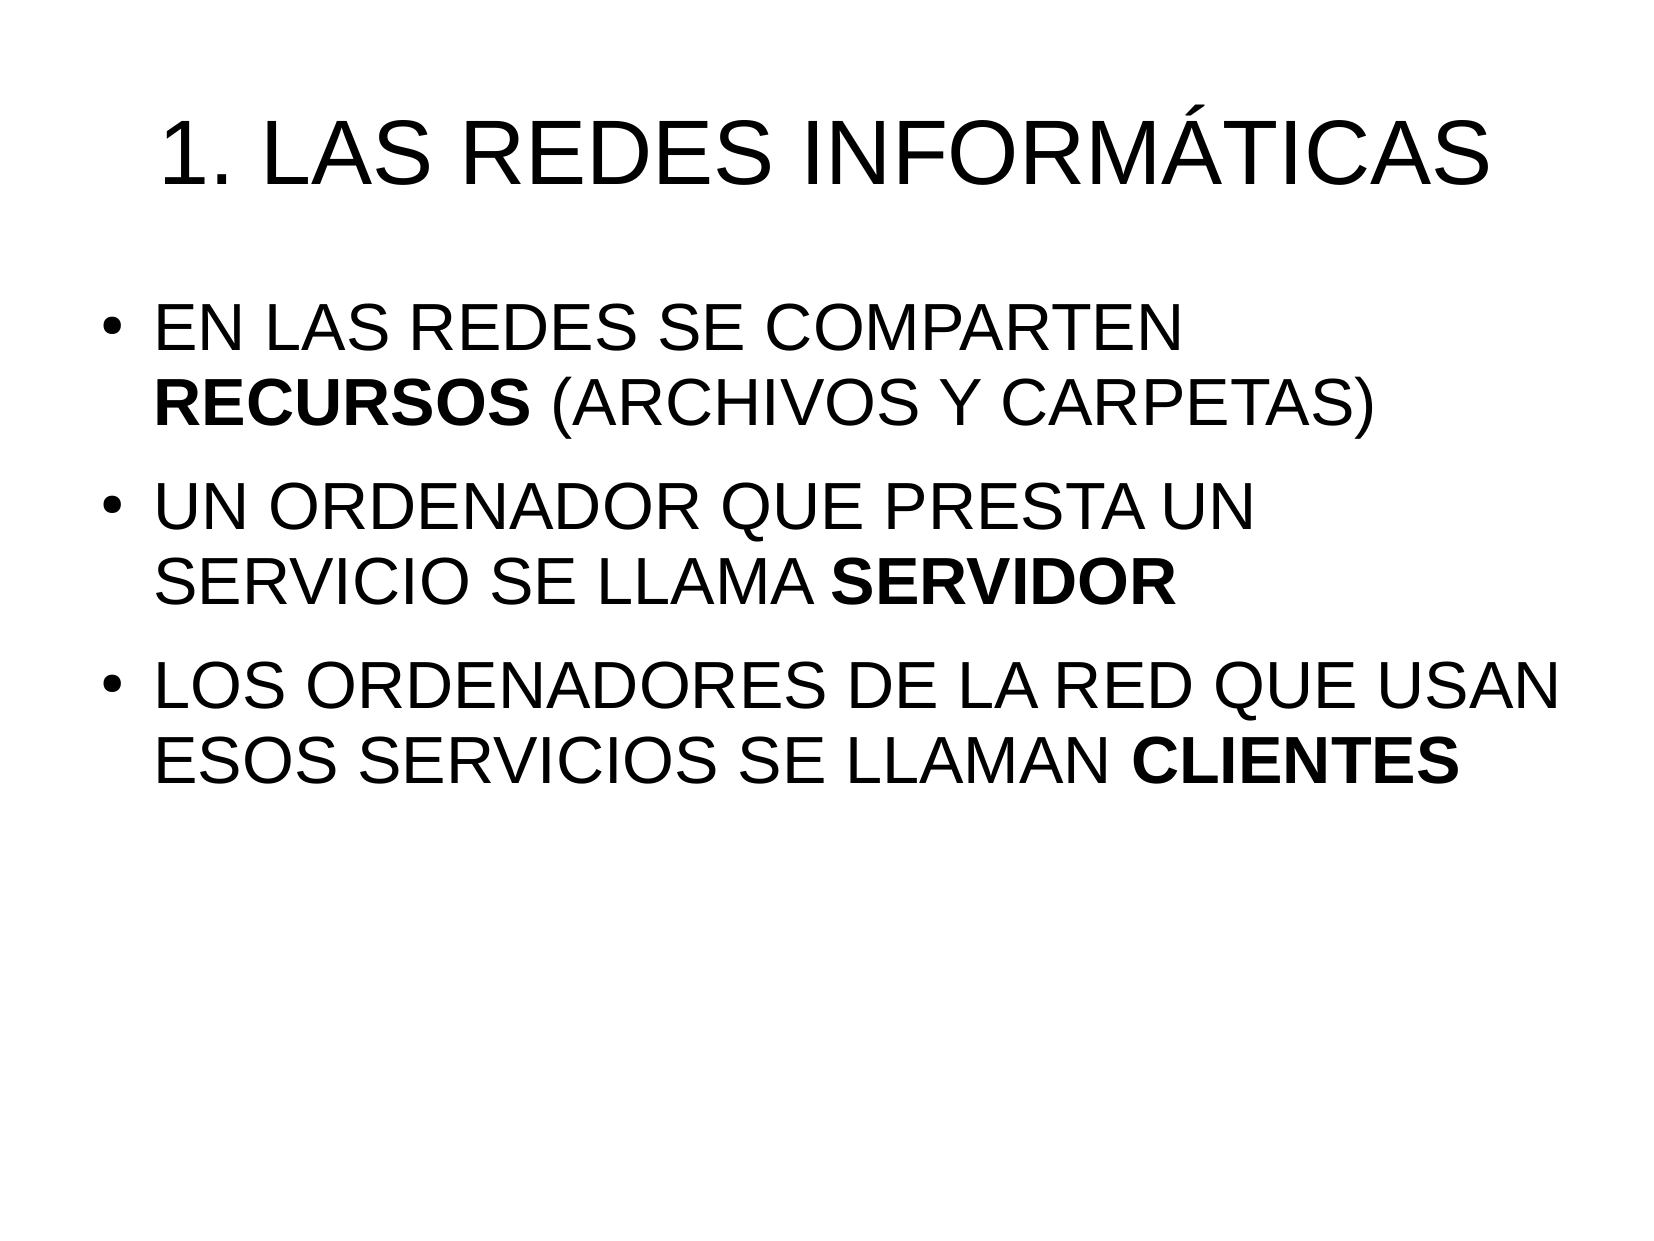

# 1. LAS REDES INFORMÁTICAS
EN LAS REDES SE COMPARTEN RECURSOS (ARCHIVOS Y CARPETAS)
UN ORDENADOR QUE PRESTA UN SERVICIO SE LLAMA SERVIDOR
LOS ORDENADORES DE LA RED QUE USAN ESOS SERVICIOS SE LLAMAN CLIENTES